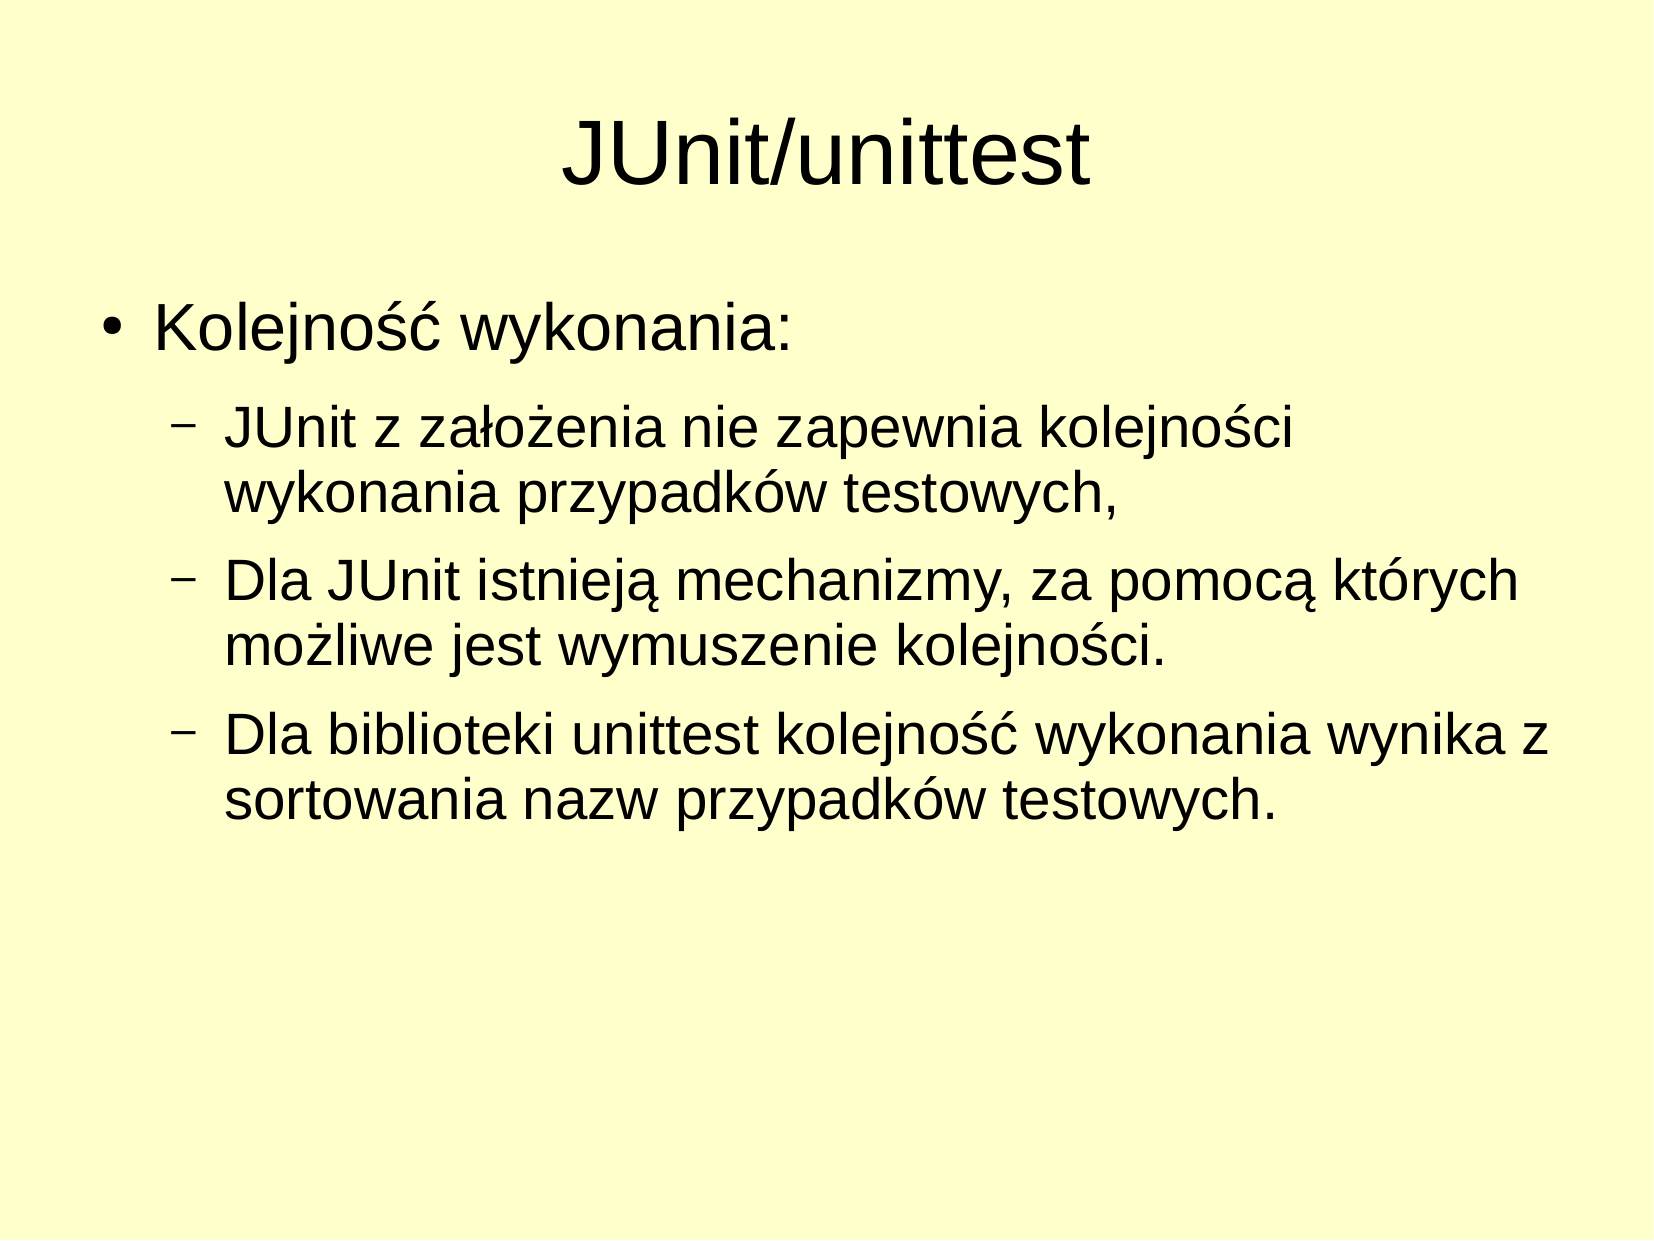

# JUnit/unittest
Kolejność wykonania:
JUnit z założenia nie zapewnia kolejności wykonania przypadków testowych,
Dla JUnit istnieją mechanizmy, za pomocą których możliwe jest wymuszenie kolejności.
Dla biblioteki unittest kolejność wykonania wynika z sortowania nazw przypadków testowych.